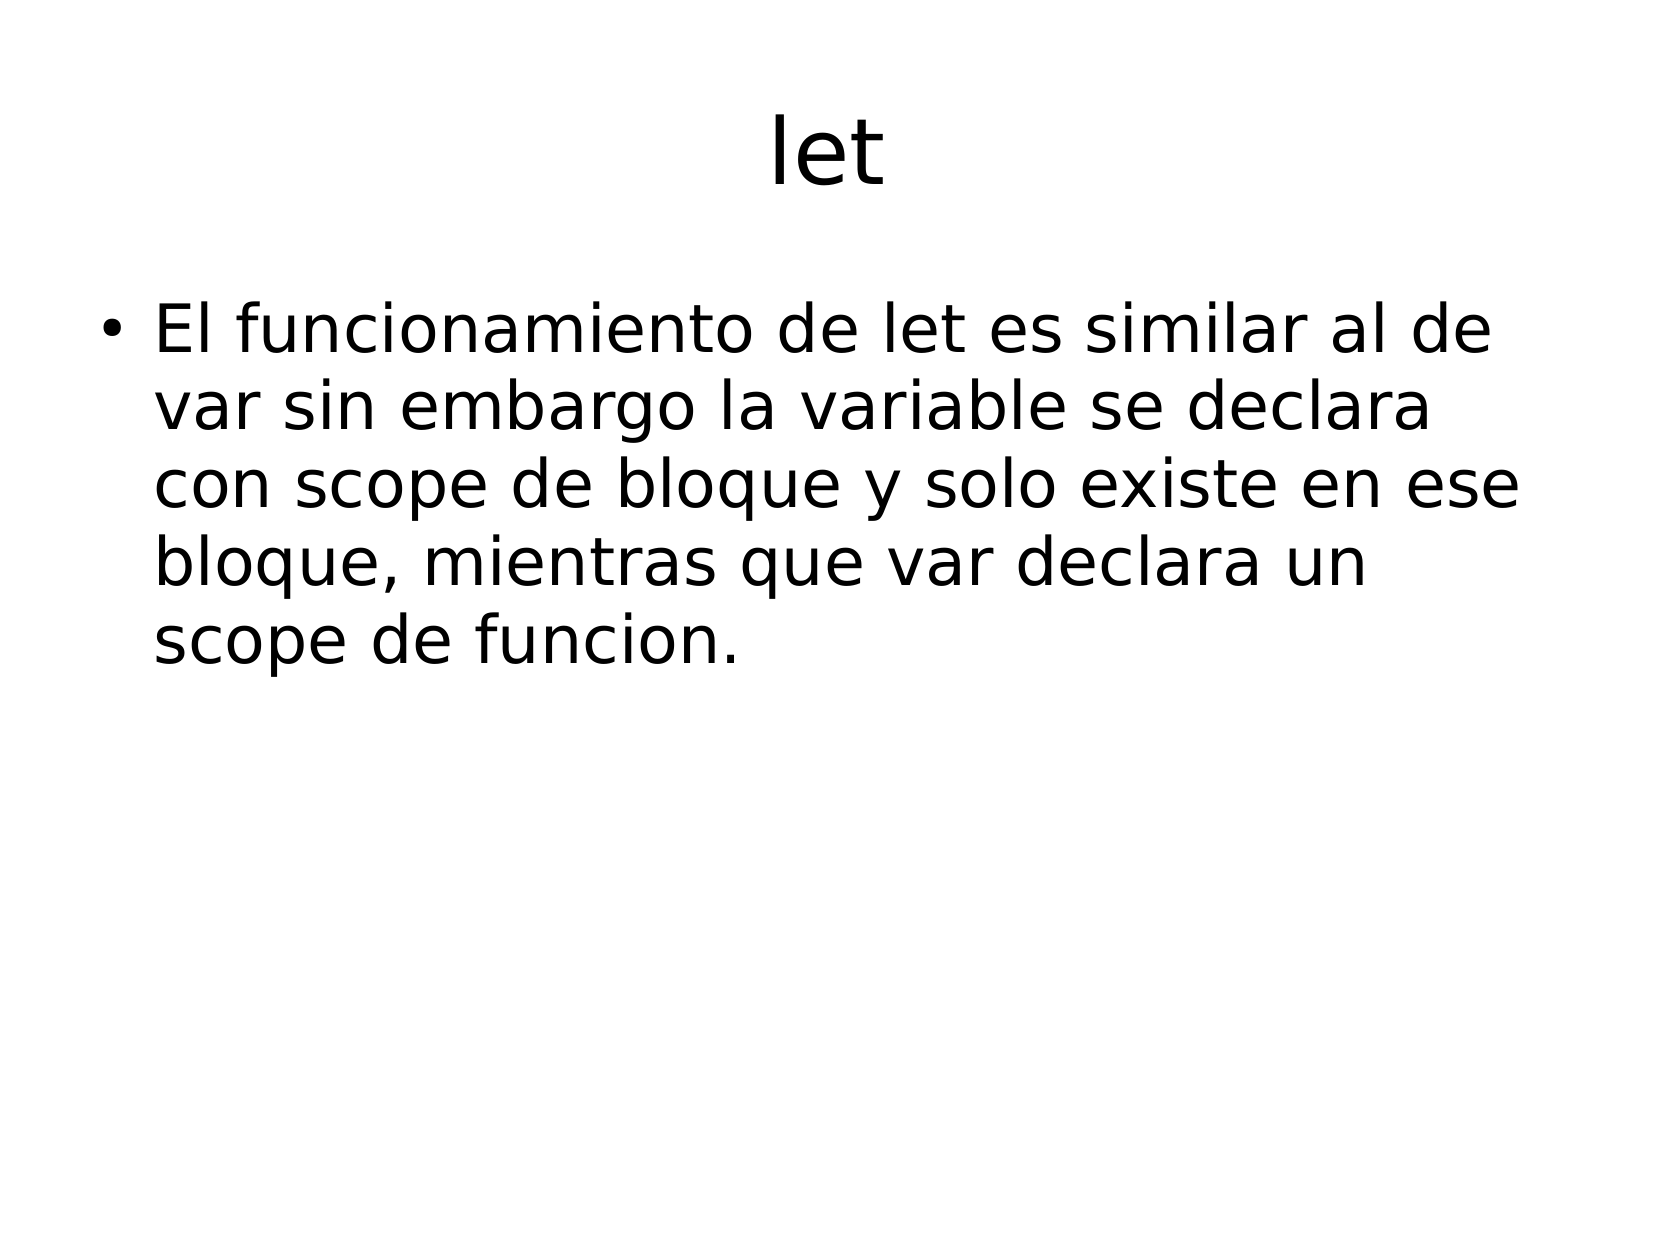

# let
El funcionamiento de let es similar al de var sin embargo la variable se declara con scope de bloque y solo existe en ese bloque, mientras que var declara un scope de funcion.